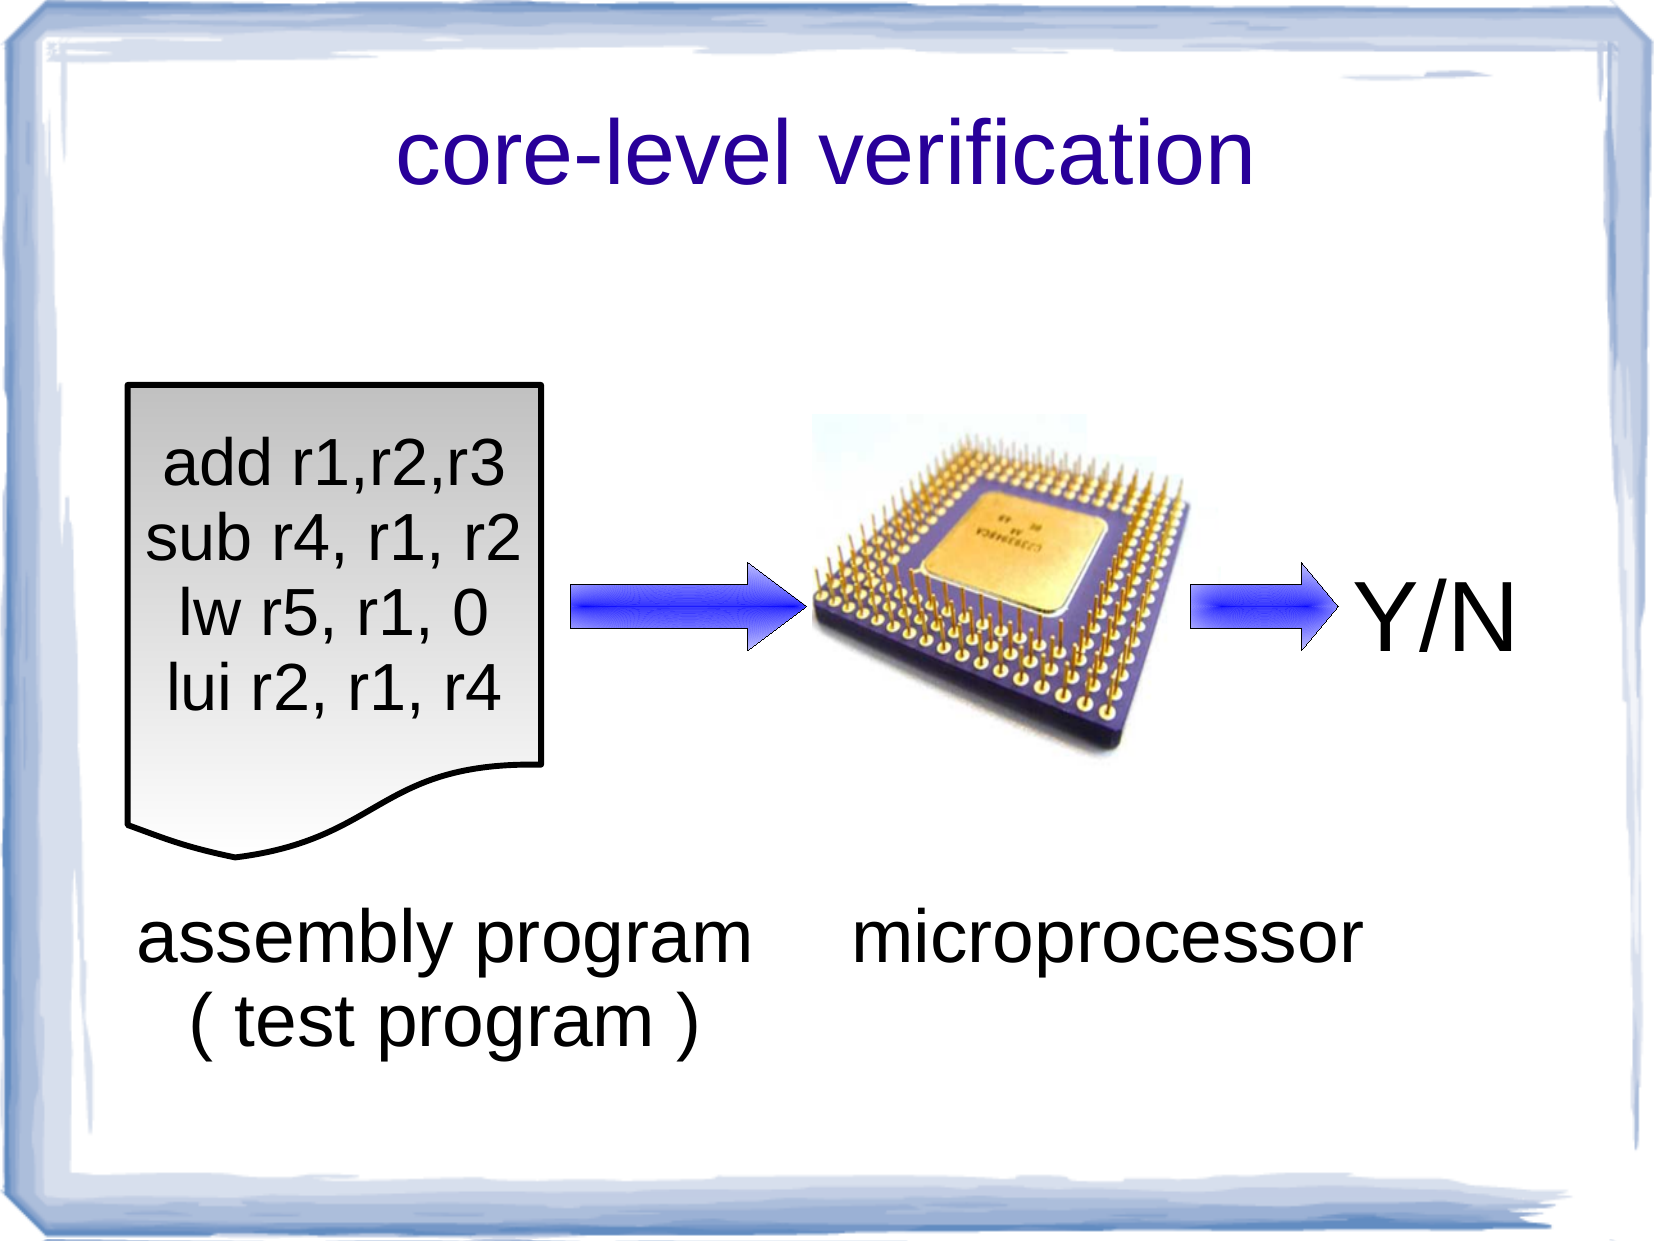

# core-level verification
add r1,r2,r3
sub r4, r1, r2
lw r5, r1, 0
lui r2, r1, r4
Y/N
assembly program
( test program )
microprocessor